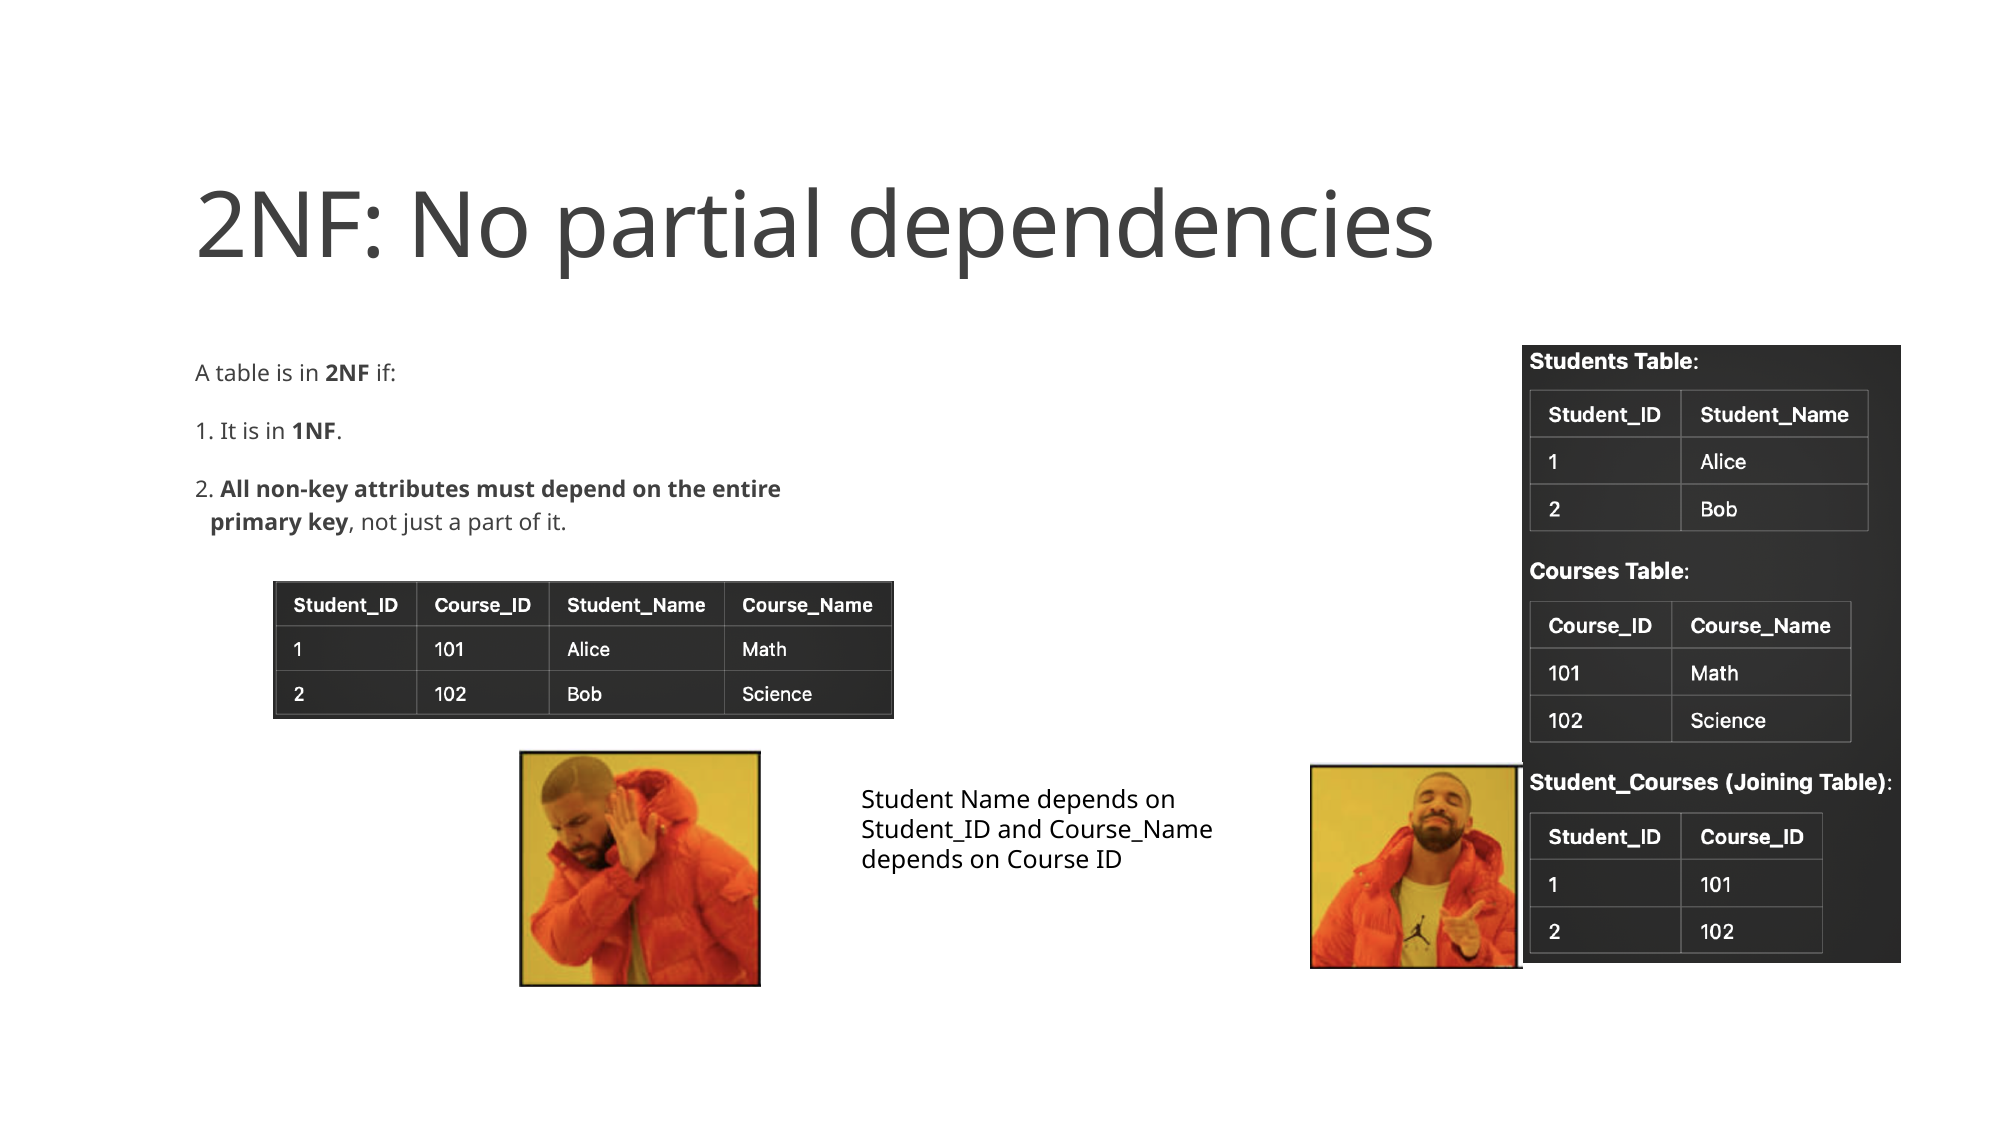

# 2NF: No partial dependencies
A table is in 2NF if:
1. It is in 1NF.
2. All non-key attributes must depend on the entire primary key, not just a part of it.
Student Name depends on Student_ID and Course_Name depends on Course ID